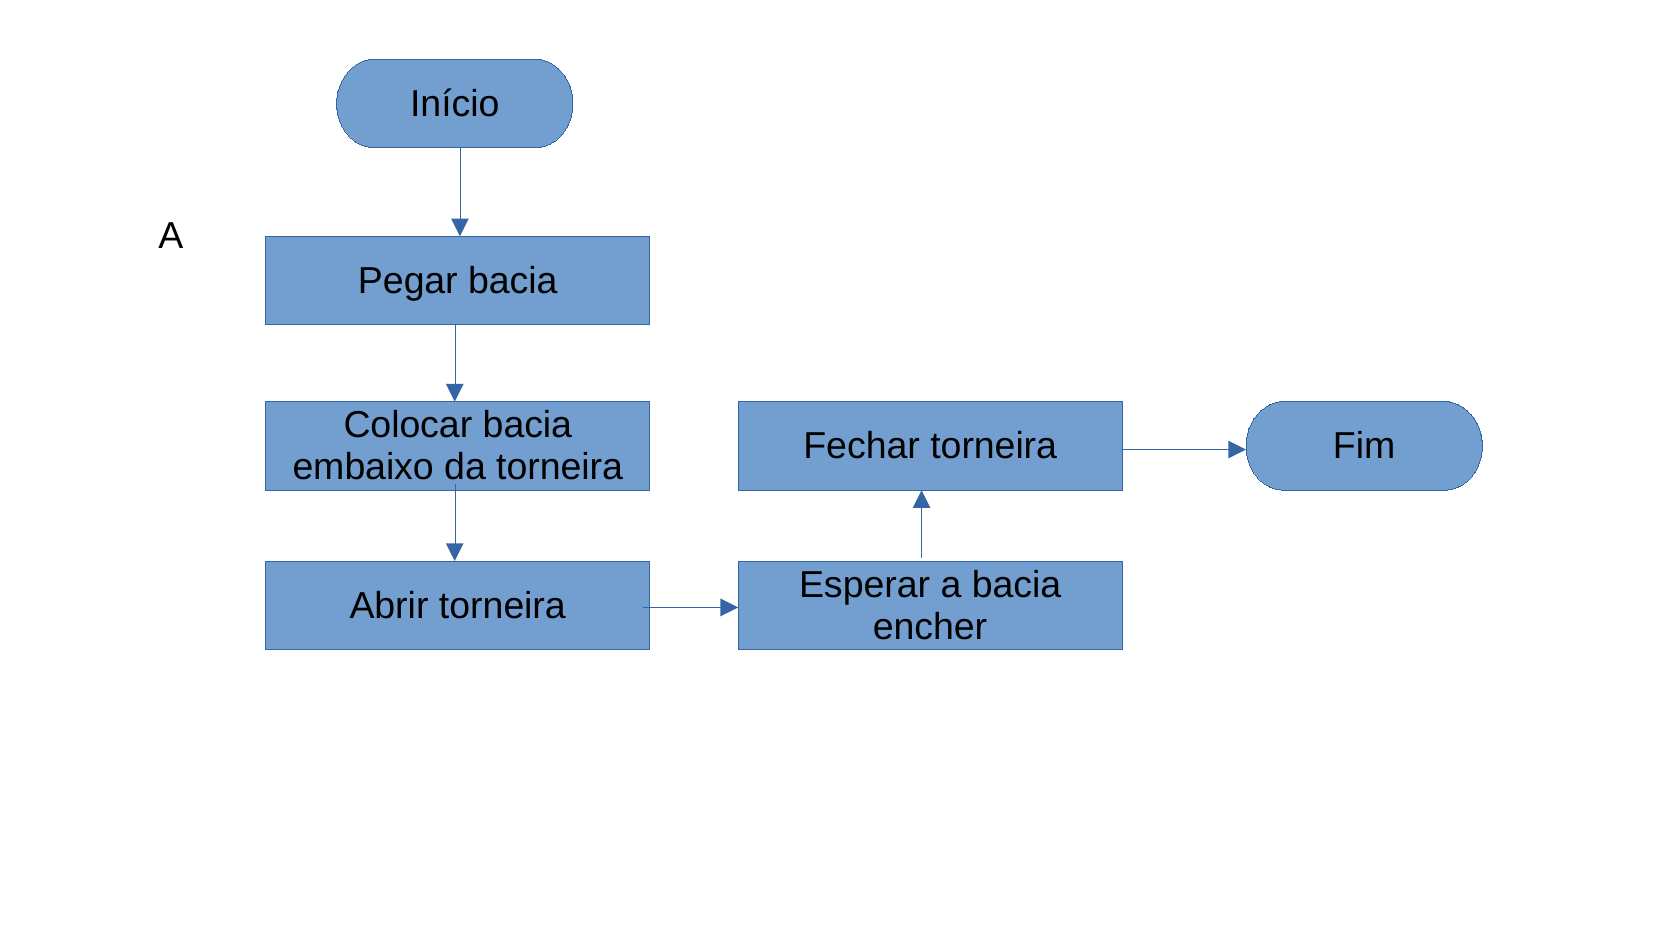

Início
A
Pegar bacia
Colocar bacia embaixo da torneira
Fechar torneira
Fim
Esperar a bacia encher
Abrir torneira